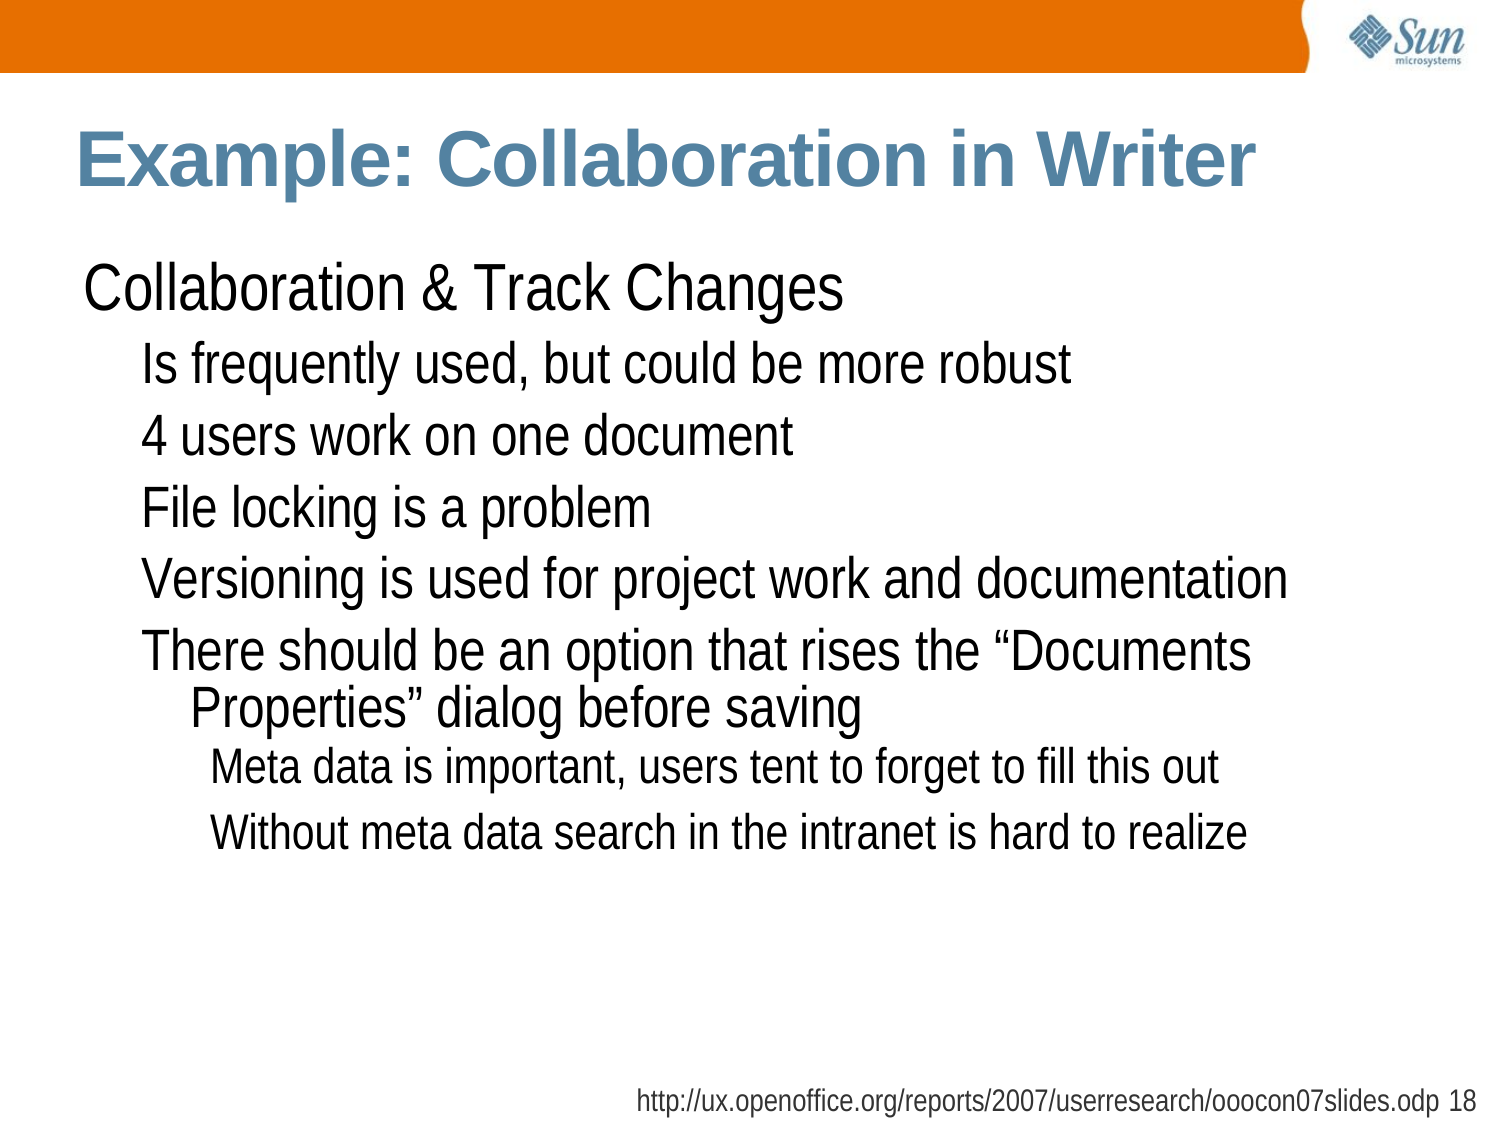

# Example: Collaboration in Writer
Collaboration & Track Changes
Is frequently used, but could be more robust
4 users work on one document
File locking is a problem
Versioning is used for project work and documentation
There should be an option that rises the “Documents Properties” dialog before saving
Meta data is important, users tent to forget to fill this out
Without meta data search in the intranet is hard to realize